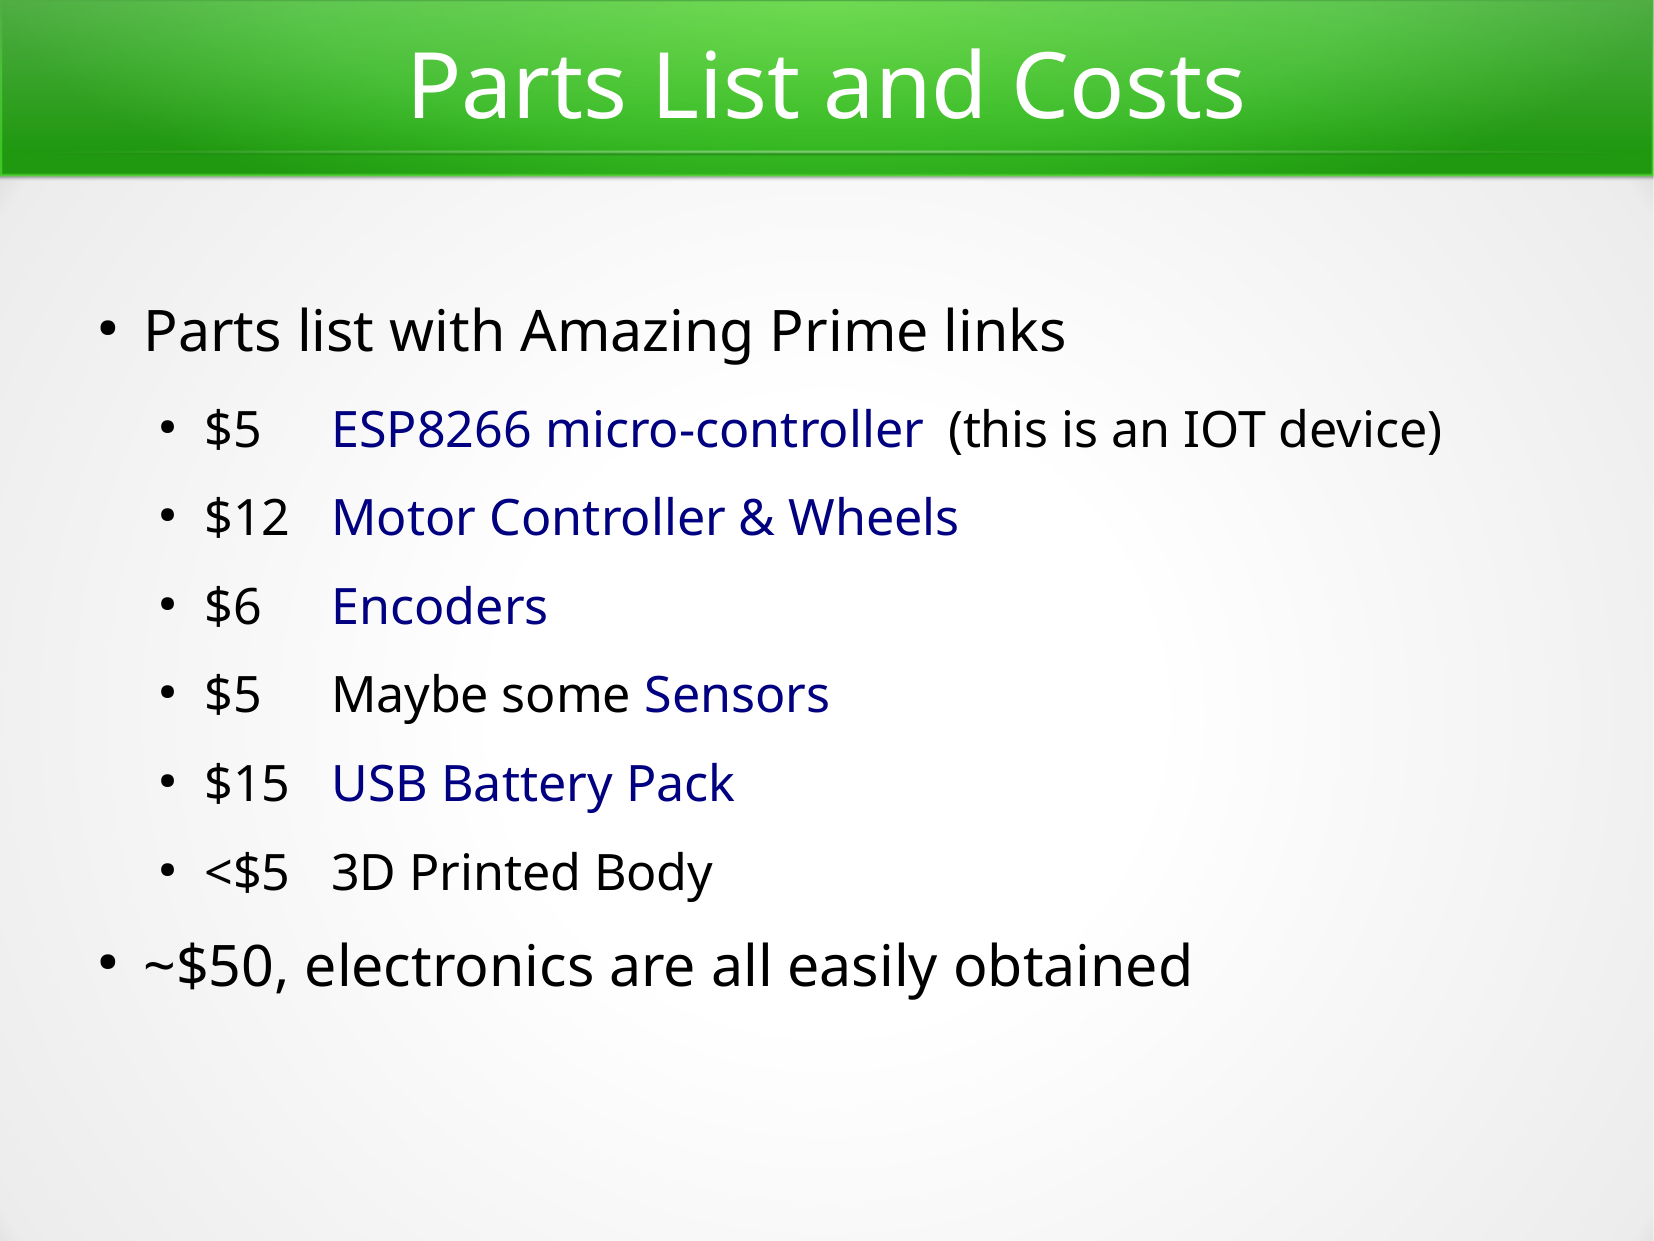

# Parts List and Costs
Parts list with Amazing Prime links
$5 	ESP8266 micro-controller (this is an IOT device)
$12 	Motor Controller & Wheels
$6		Encoders
$5		Maybe some Sensors
$15	USB Battery Pack
<$5	3D Printed Body
~$50, electronics are all easily obtained